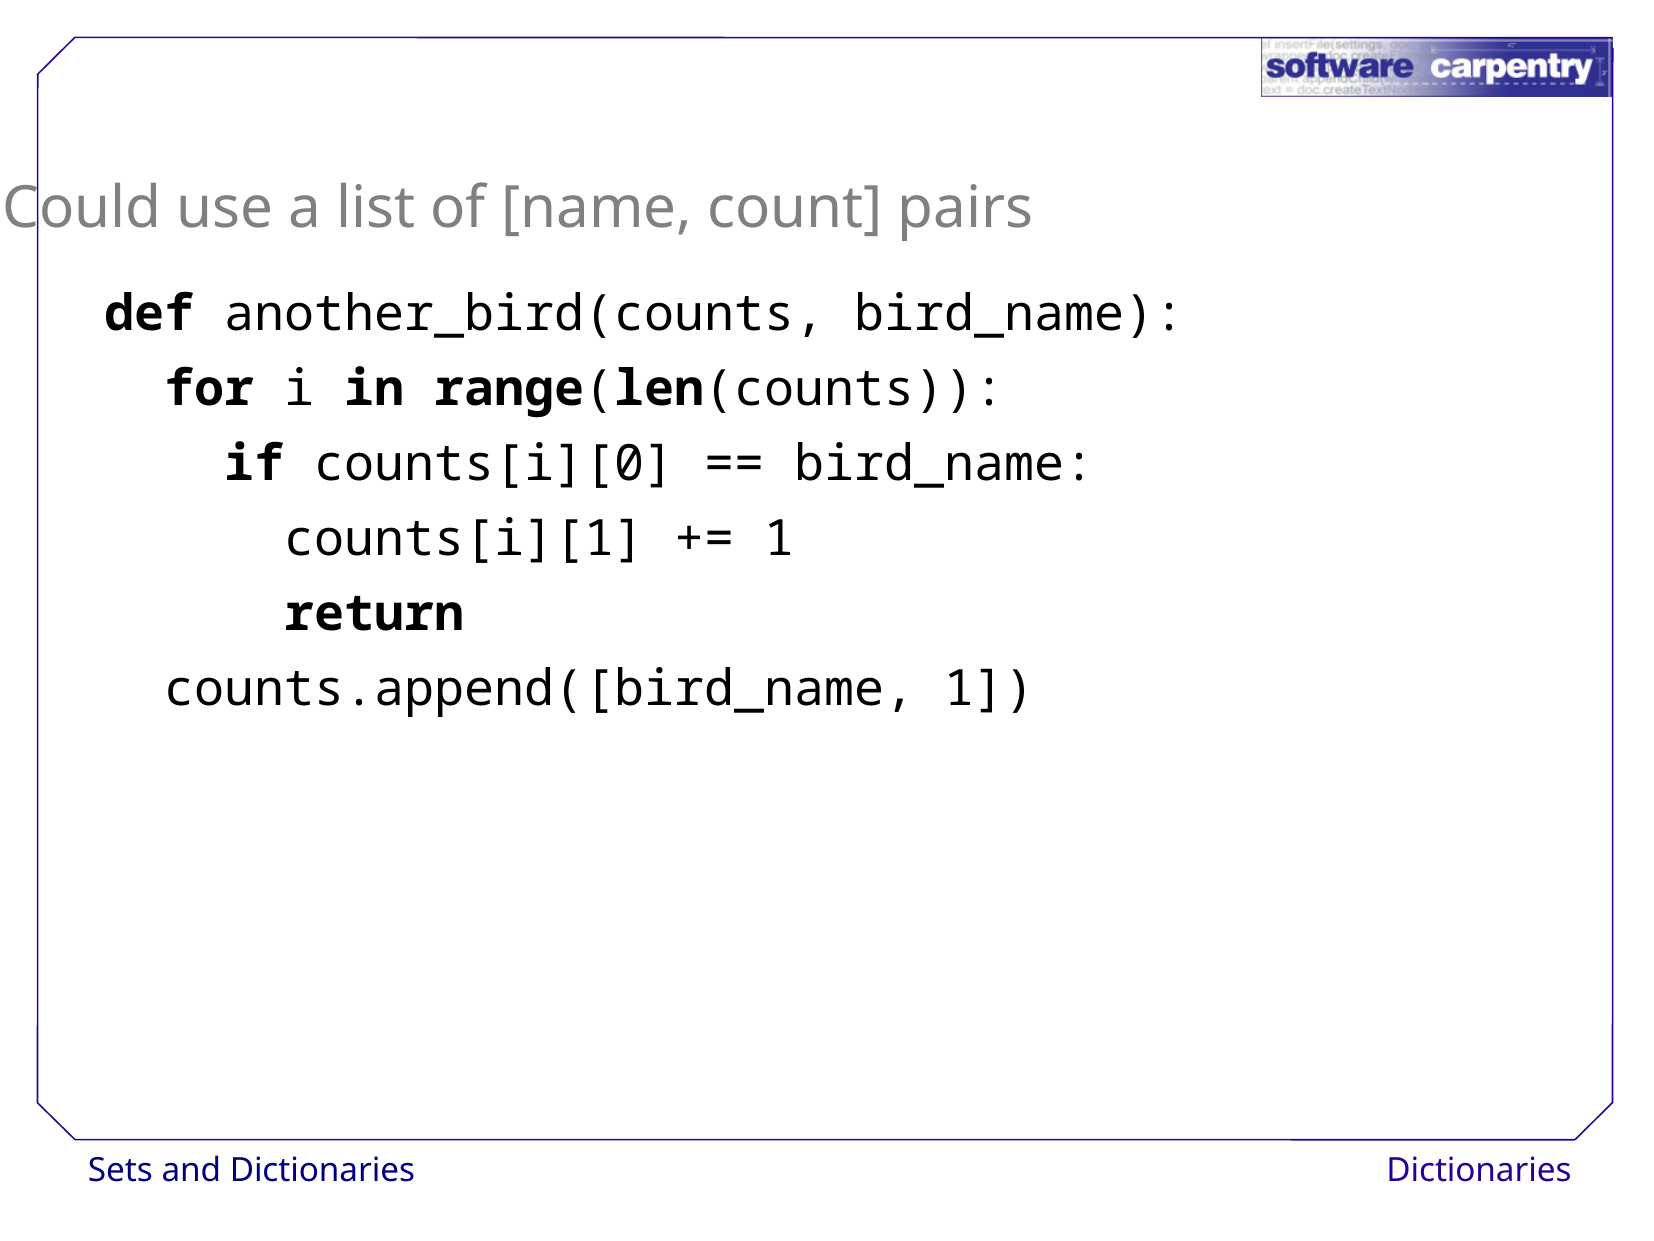

Could use a list of [name, count] pairs
def another_bird(counts, bird_name):
 for i in range(len(counts)):
 if counts[i][0] == bird_name:
 counts[i][1] += 1
 return
 counts.append([bird_name, 1])